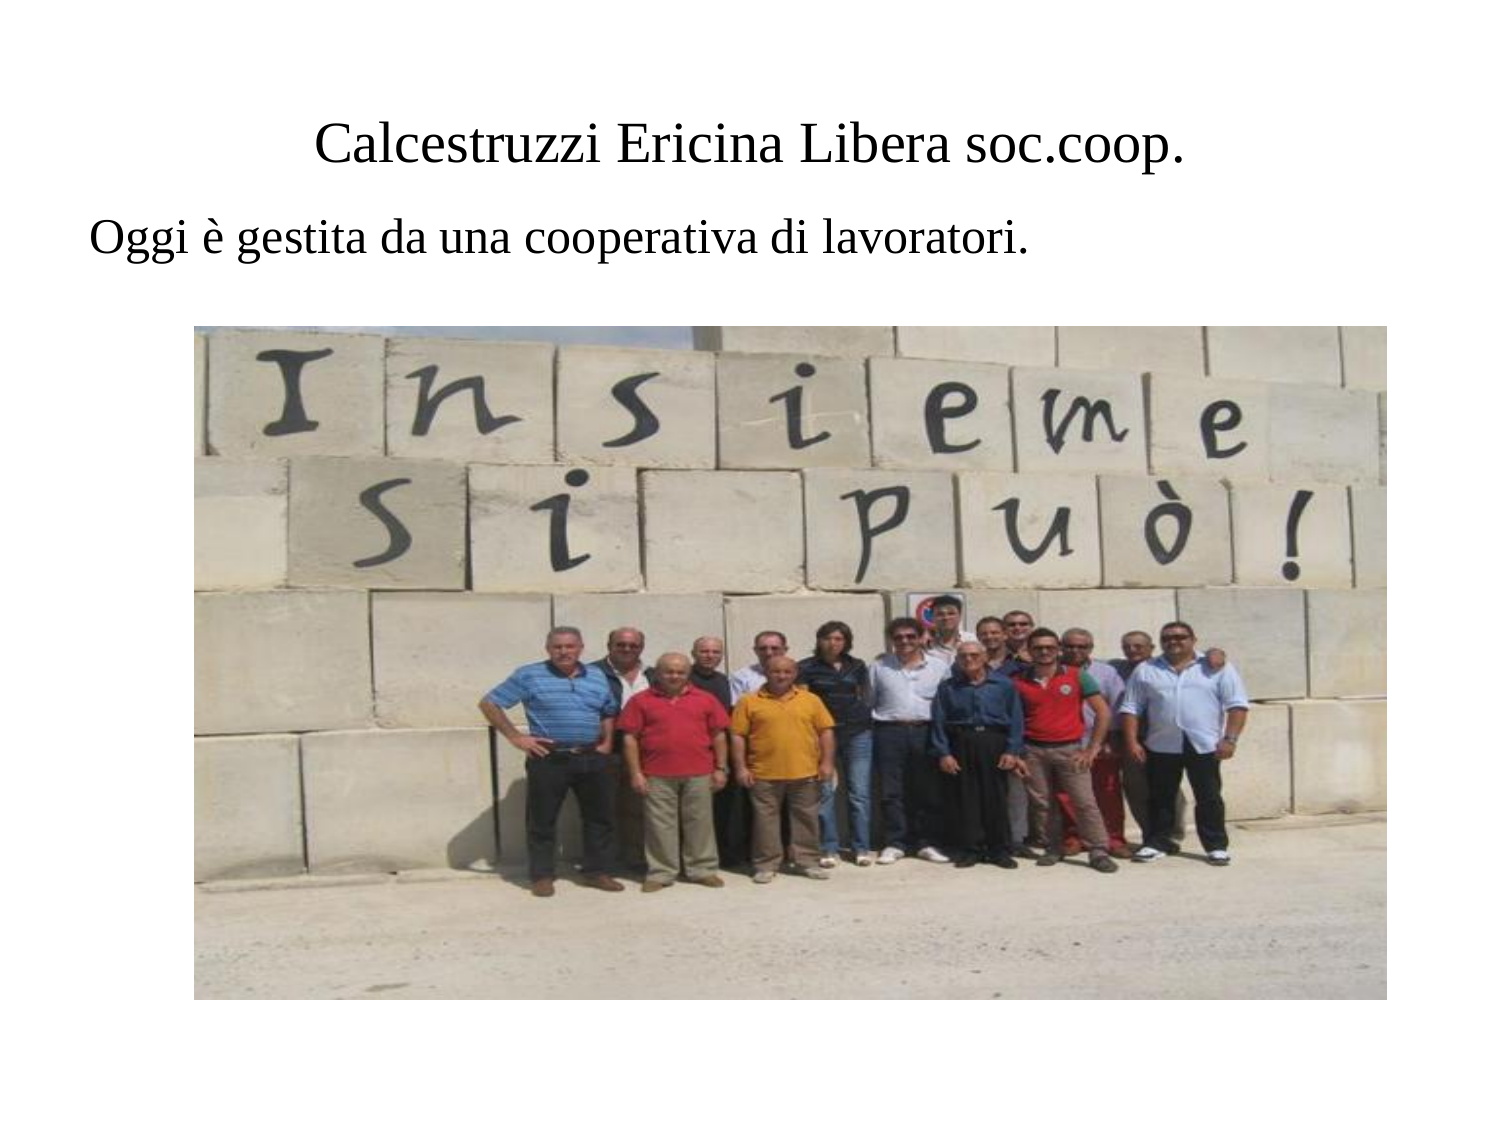

# Calcestruzzi Ericina Libera soc.coop.
Oggi è gestita da una cooperativa di lavoratori.